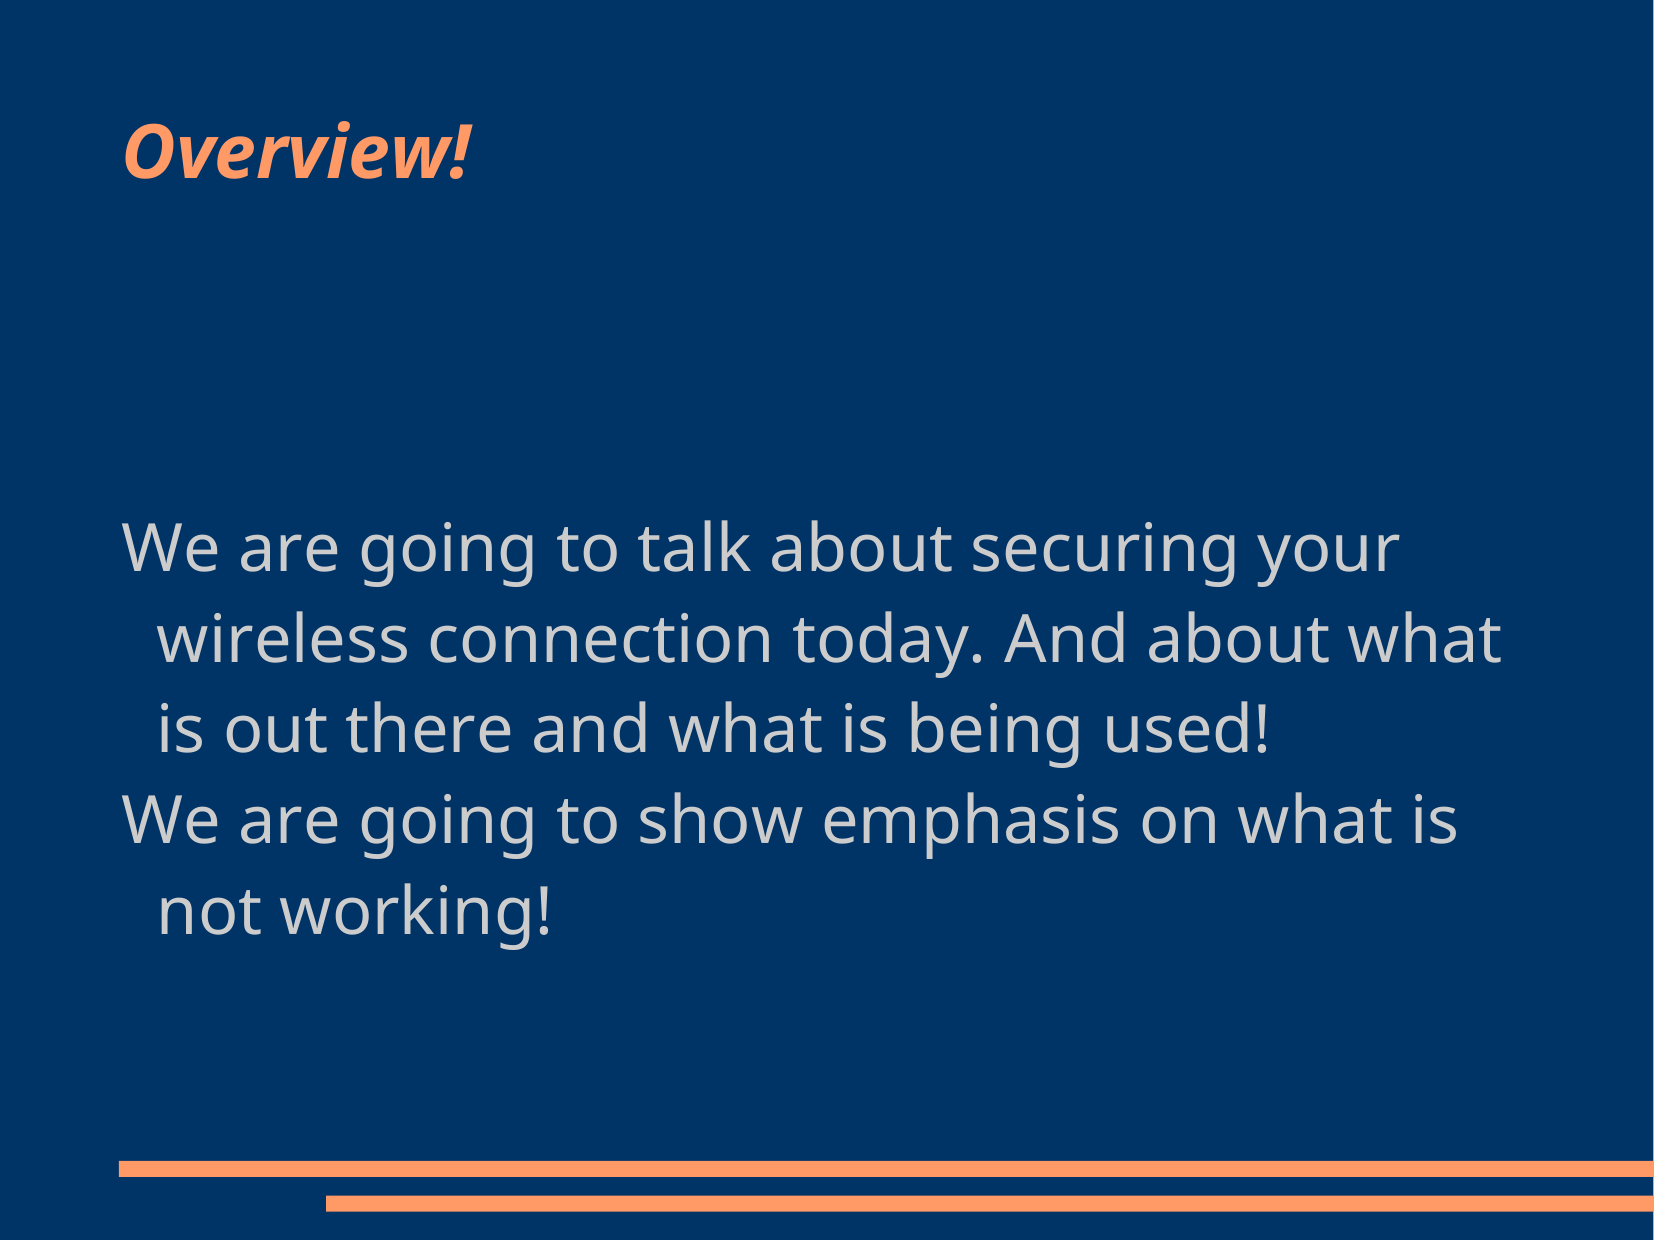

# Overview!
We are going to talk about securing your wireless connection today. And about what is out there and what is being used!
We are going to show emphasis on what is not working!